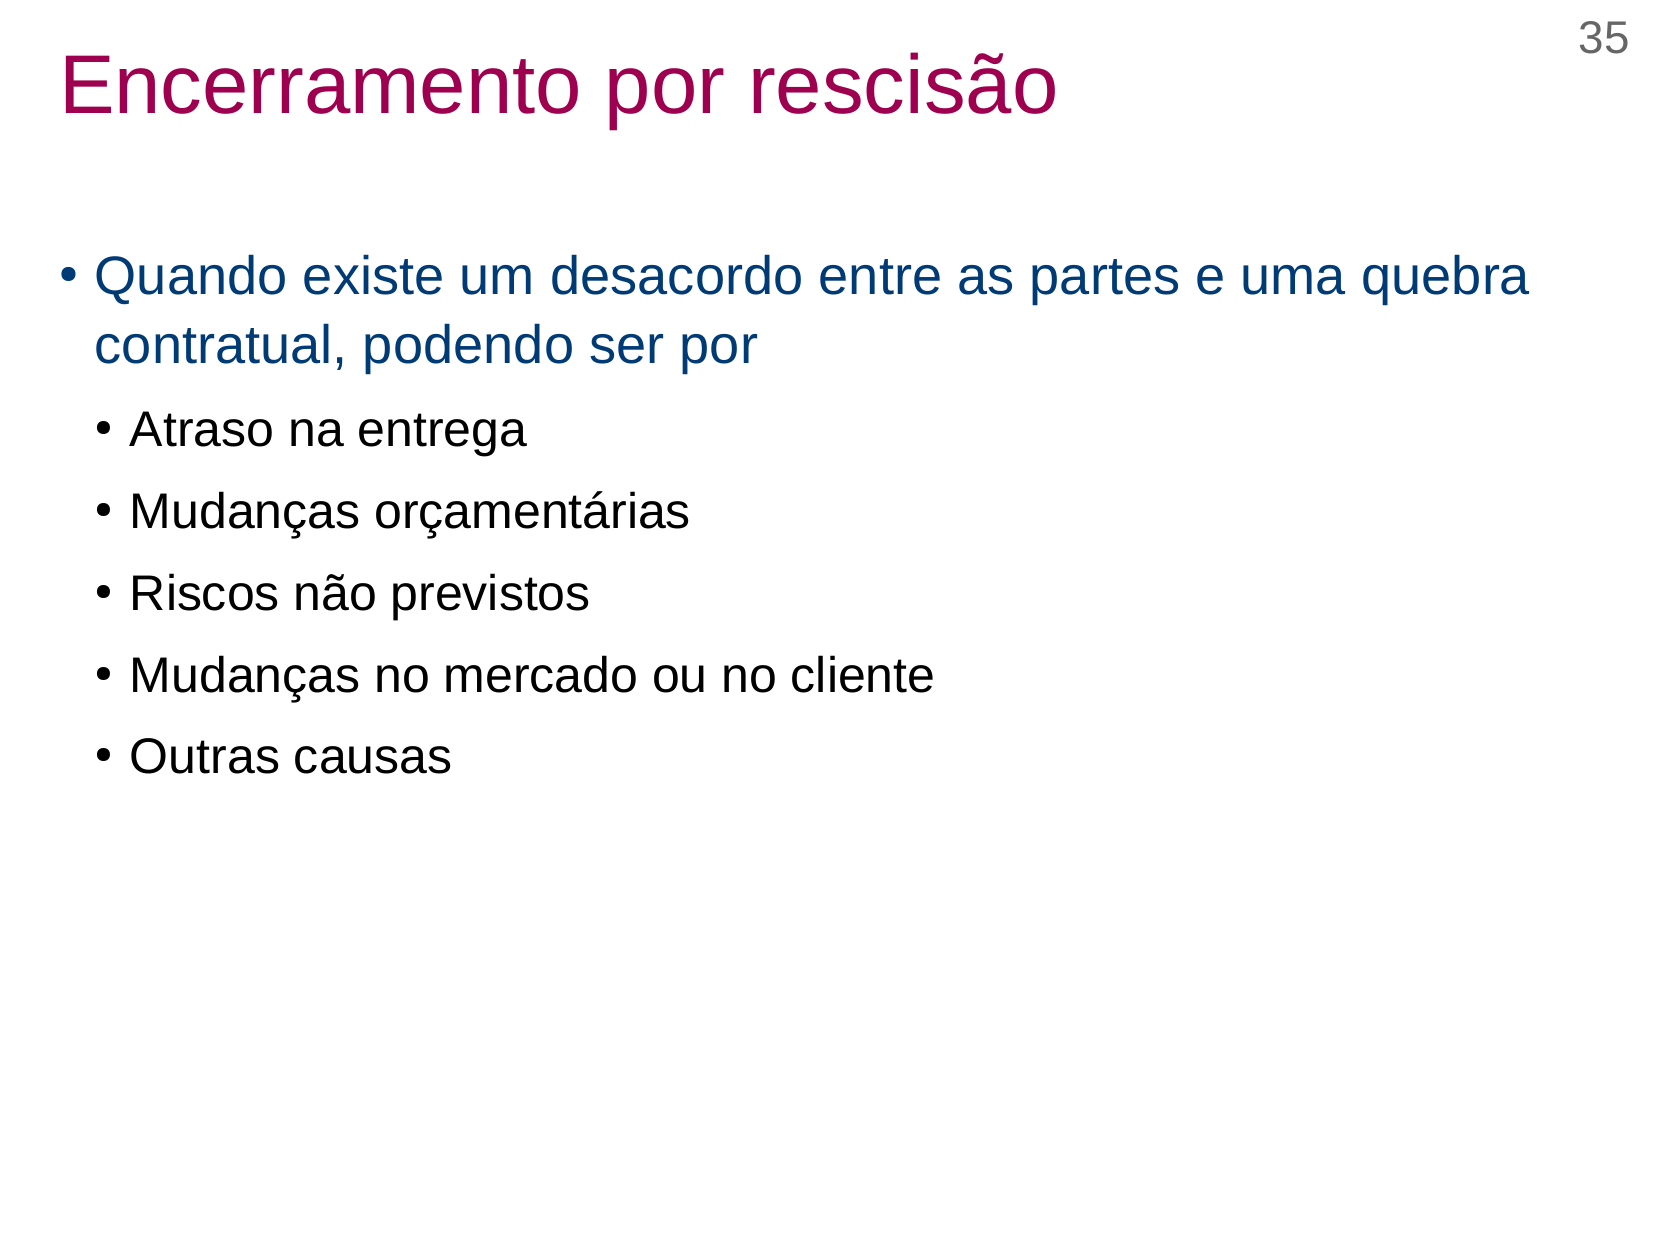

35
# Encerramento por rescisão
Quando existe um desacordo entre as partes e uma quebra contratual, podendo ser por
Atraso na entrega
Mudanças orçamentárias
Riscos não previstos
Mudanças no mercado ou no cliente
Outras causas